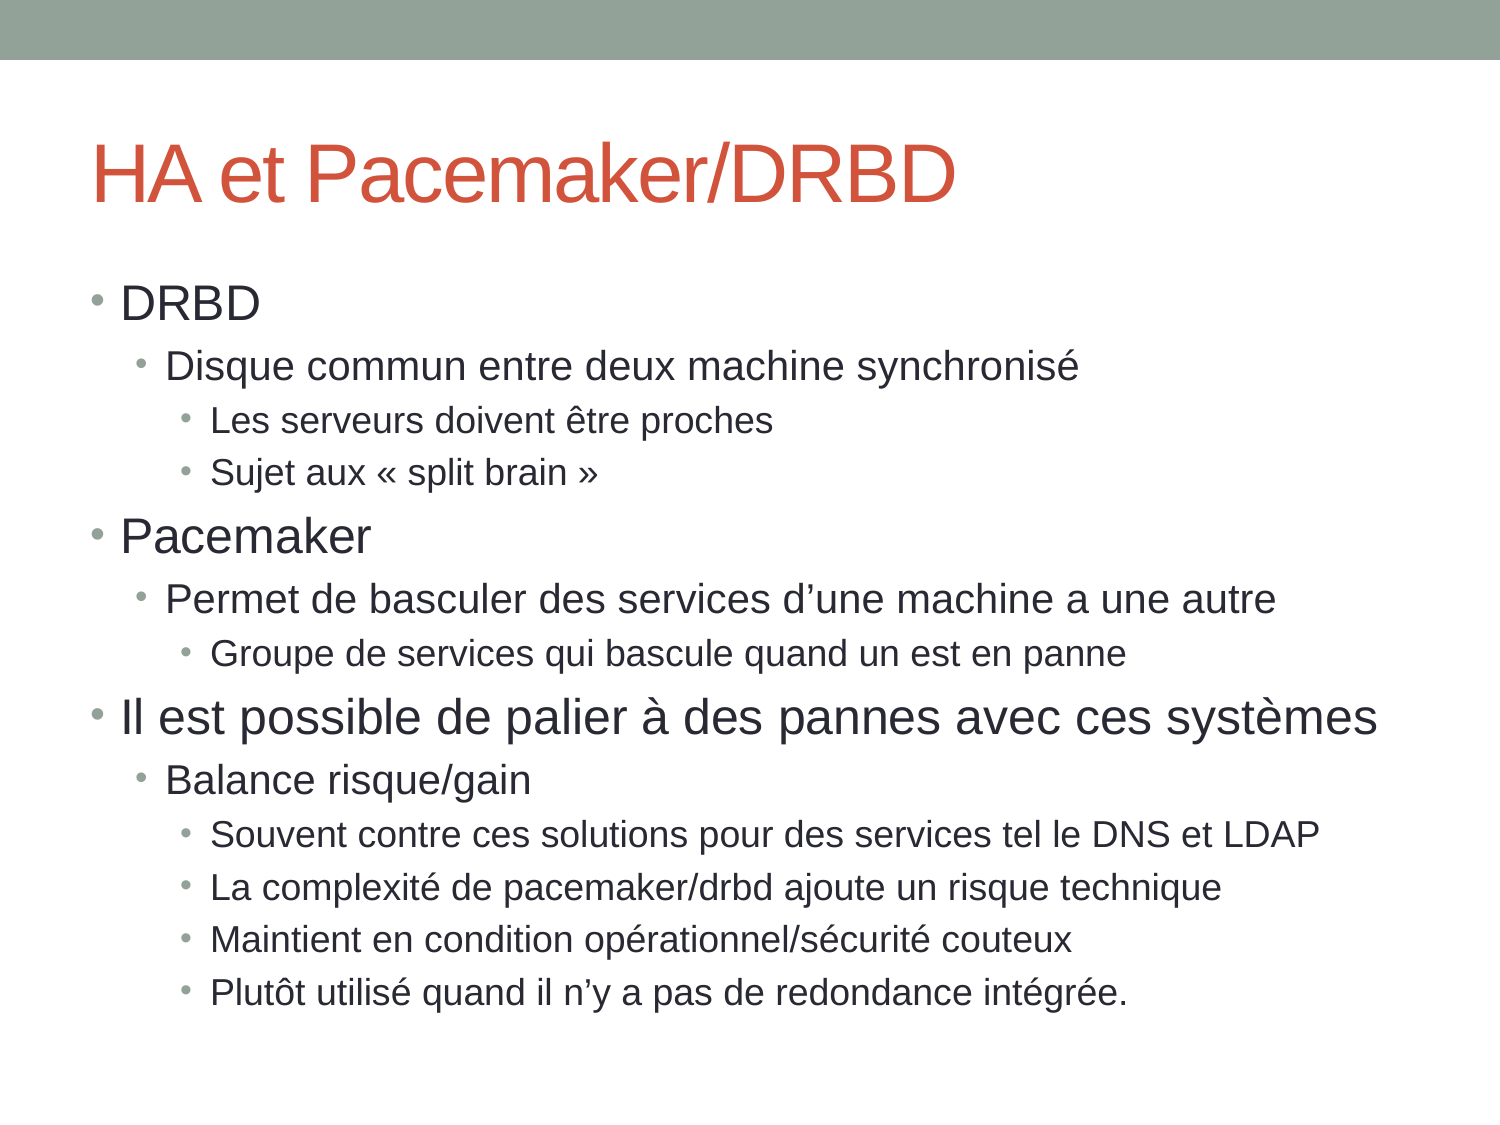

# HA et Pacemaker/DRBD
DRBD
Disque commun entre deux machine synchronisé
Les serveurs doivent être proches
Sujet aux « split brain »
Pacemaker
Permet de basculer des services d’une machine a une autre
Groupe de services qui bascule quand un est en panne
Il est possible de palier à des pannes avec ces systèmes
Balance risque/gain
Souvent contre ces solutions pour des services tel le DNS et LDAP
La complexité de pacemaker/drbd ajoute un risque technique
Maintient en condition opérationnel/sécurité couteux
Plutôt utilisé quand il n’y a pas de redondance intégrée.